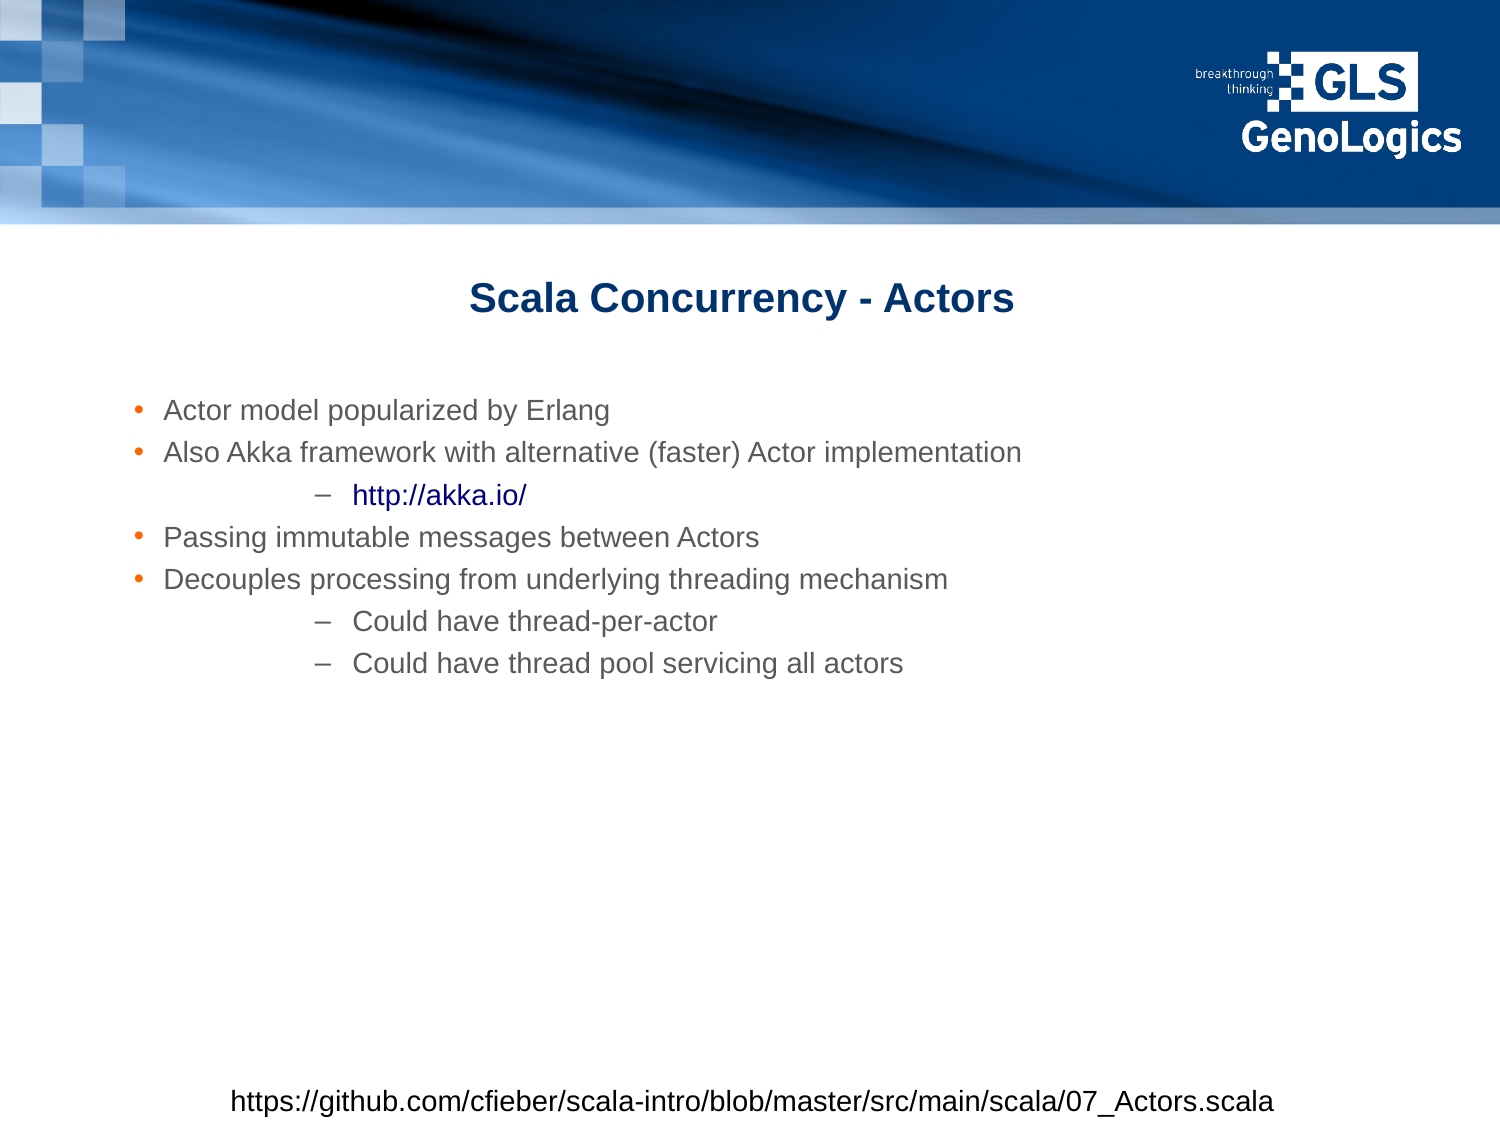

# Scala Concurrency - Actors
Actor model popularized by Erlang
Also Akka framework with alternative (faster) Actor implementation
http://akka.io/
Passing immutable messages between Actors
Decouples processing from underlying threading mechanism
Could have thread-per-actor
Could have thread pool servicing all actors
https://github.com/cfieber/scala-intro/blob/master/src/main/scala/07_Actors.scala